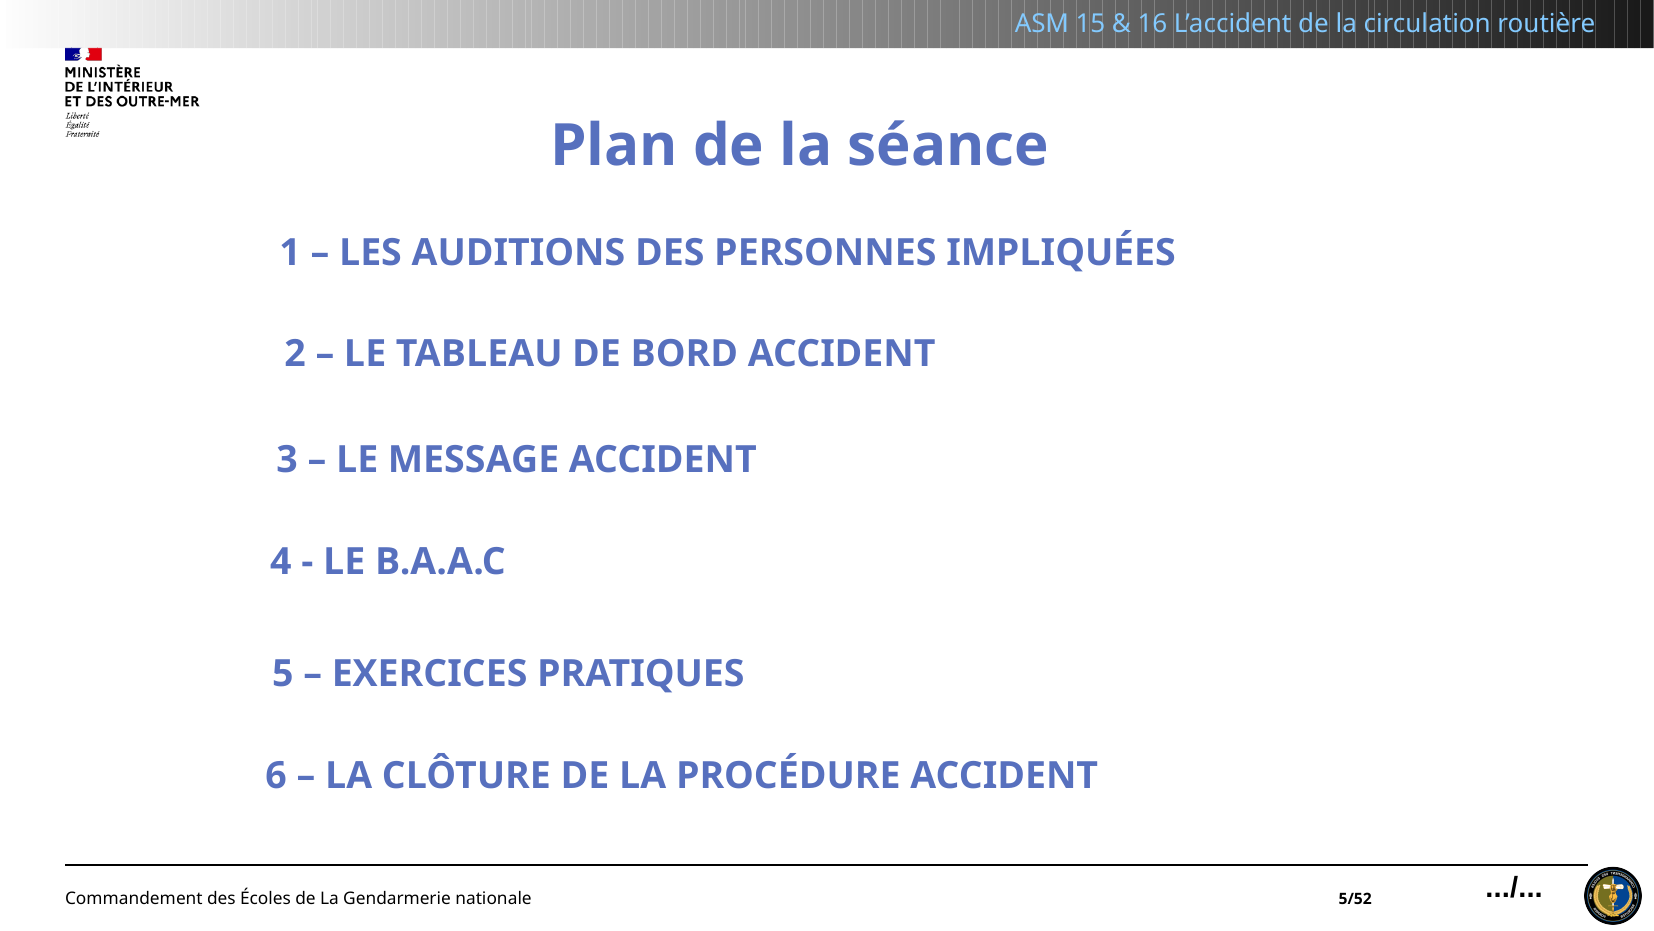

# Plan de la séance
 1 – LES AUDITIONS DES PERSONNES IMPLIQUÉES
 2 – LE TABLEAU DE BORD ACCIDENT
 3 – LE MESSAGE ACCIDENT
 4 - LE B.A.A.C
 5 – EXERCICES PRATIQUES
 6 – LA CLÔTURE DE LA PROCÉDURE ACCIDENT
.../...